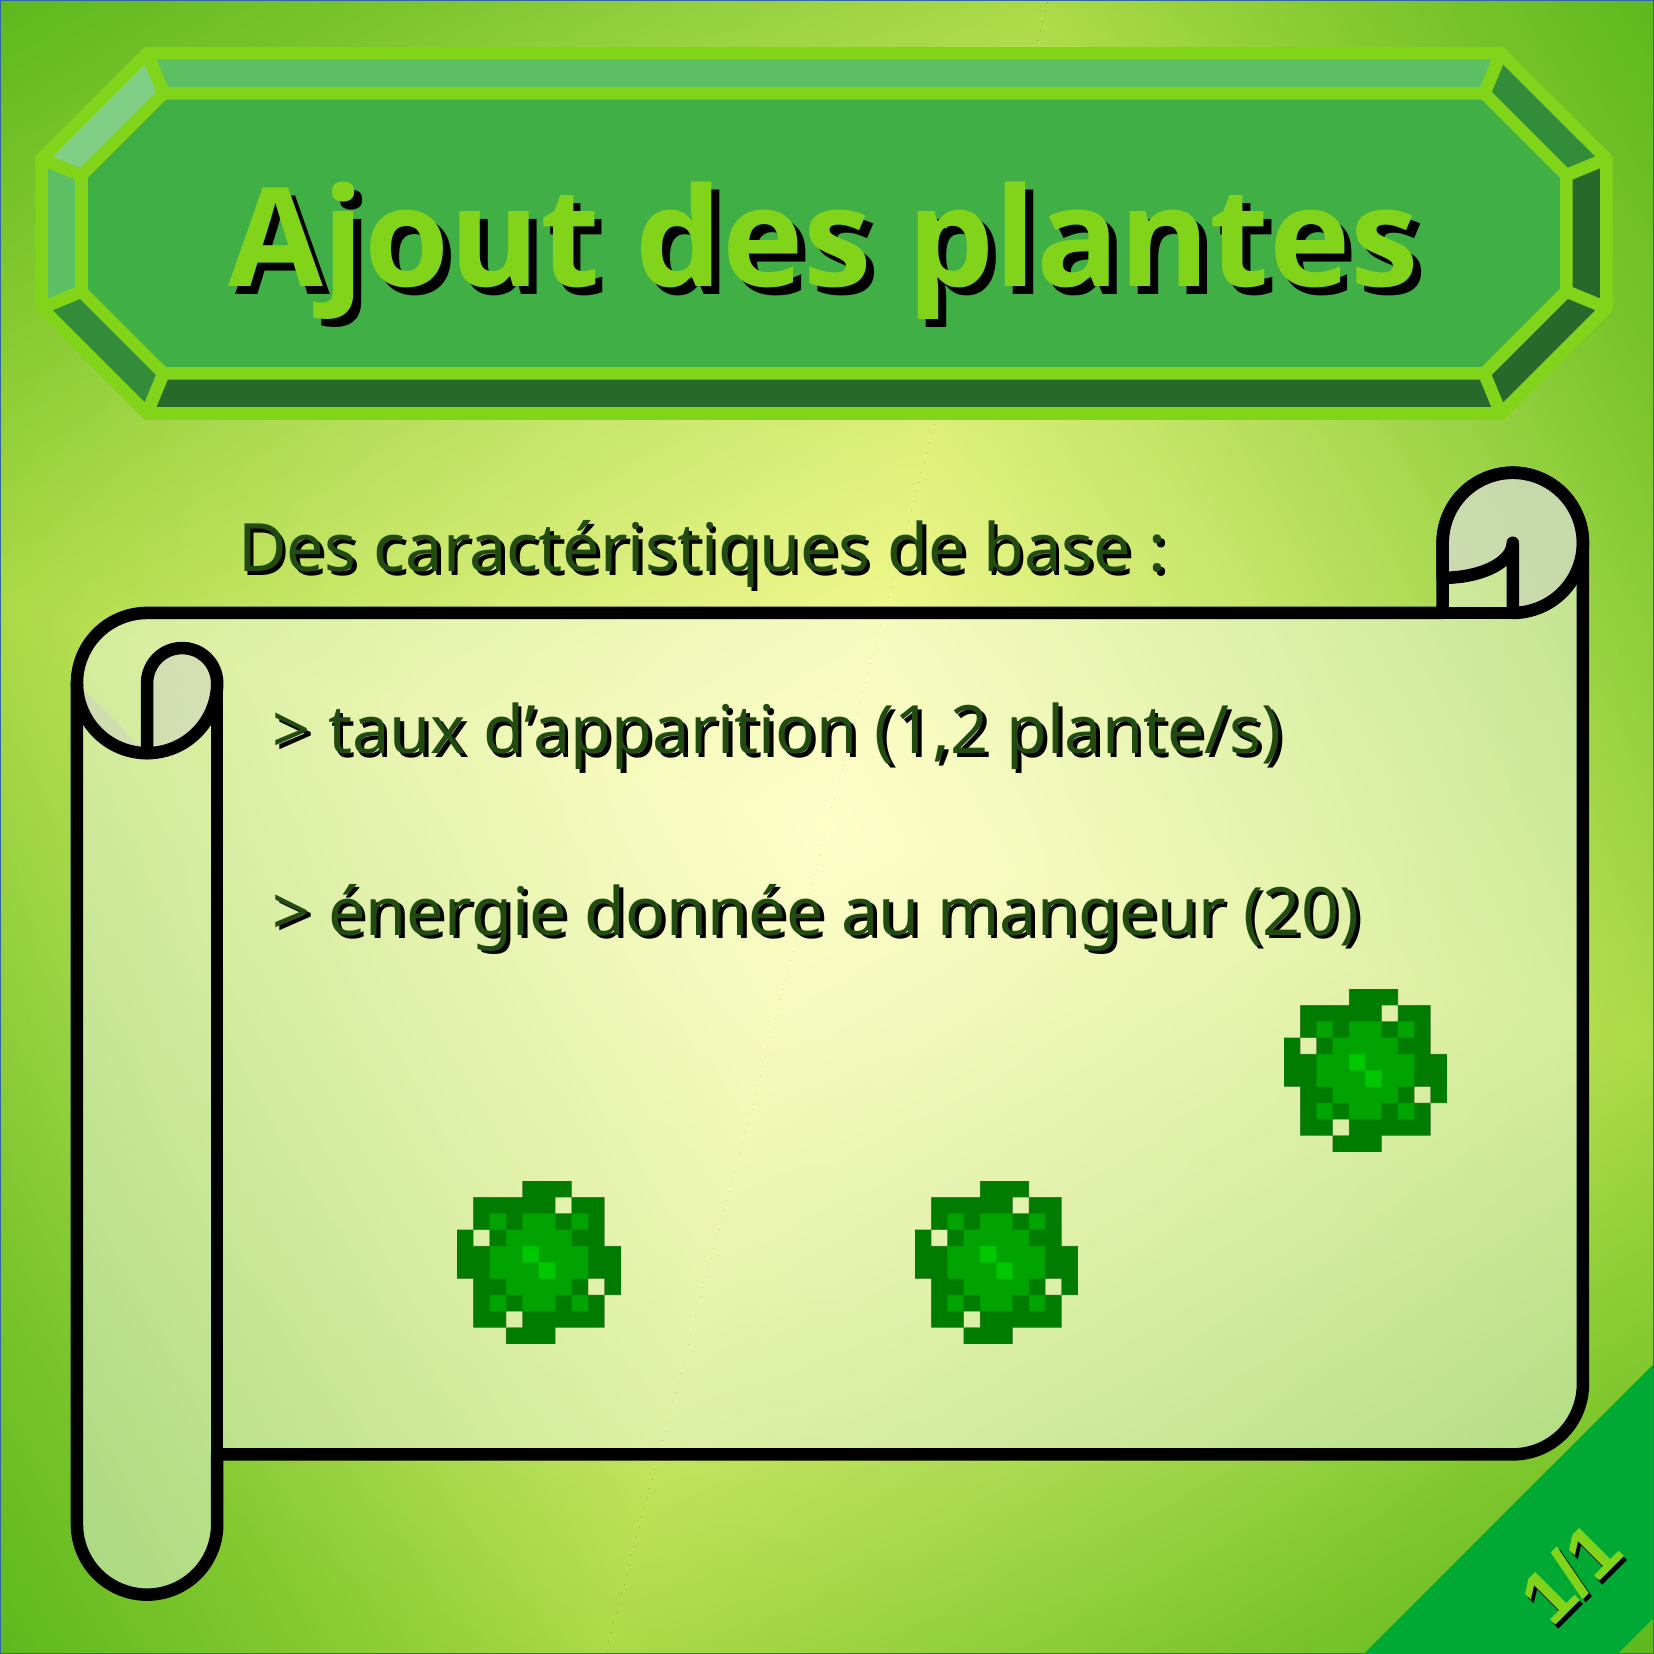

Ajout des plantes
Des caractéristiques de base :
 > taux d’apparition (1,2 plante/s)
 > énergie donnée au mangeur (20)
1/1